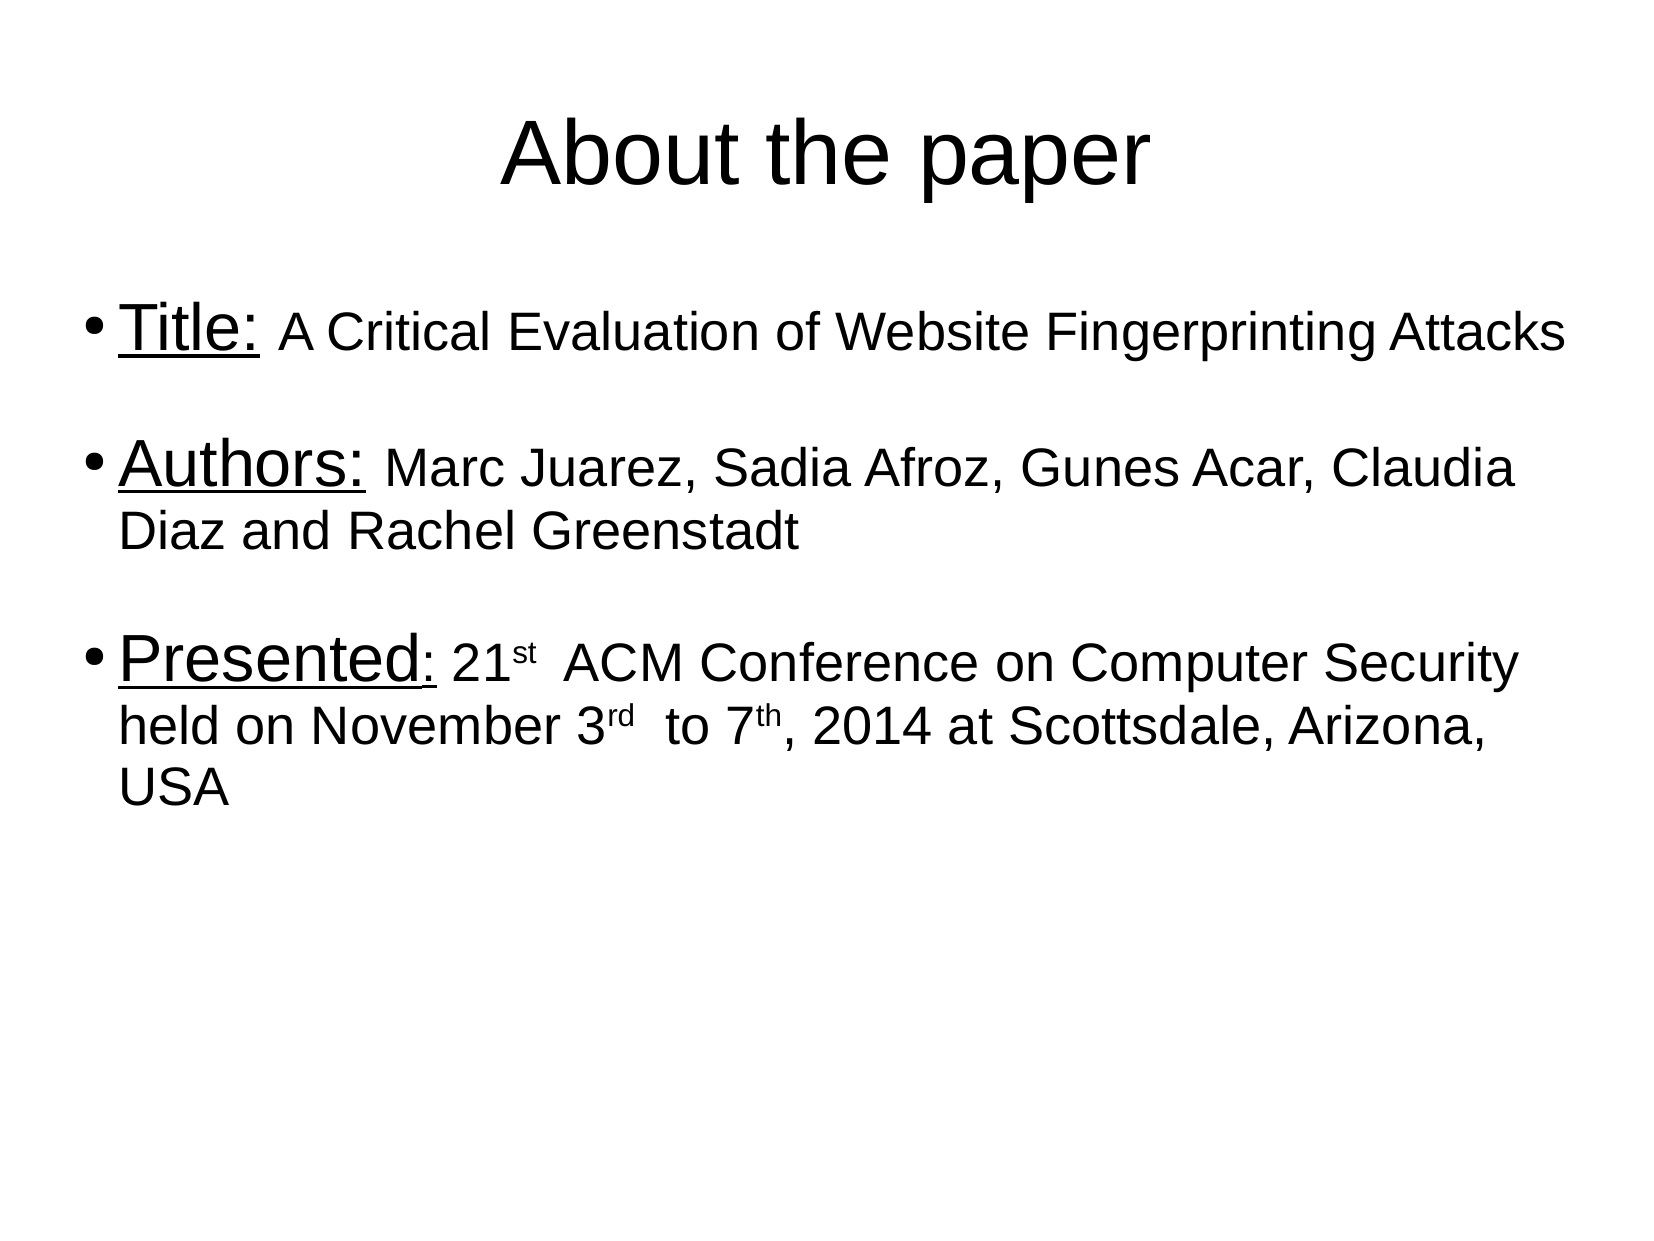

# About the paper
Title: A Critical Evaluation of Website Fingerprinting Attacks
Authors: Marc Juarez, Sadia Afroz, Gunes Acar, Claudia Diaz and Rachel Greenstadt
Presented: 21st ACM Conference on Computer Security held on November 3rd to 7th, 2014 at Scottsdale, Arizona, USA